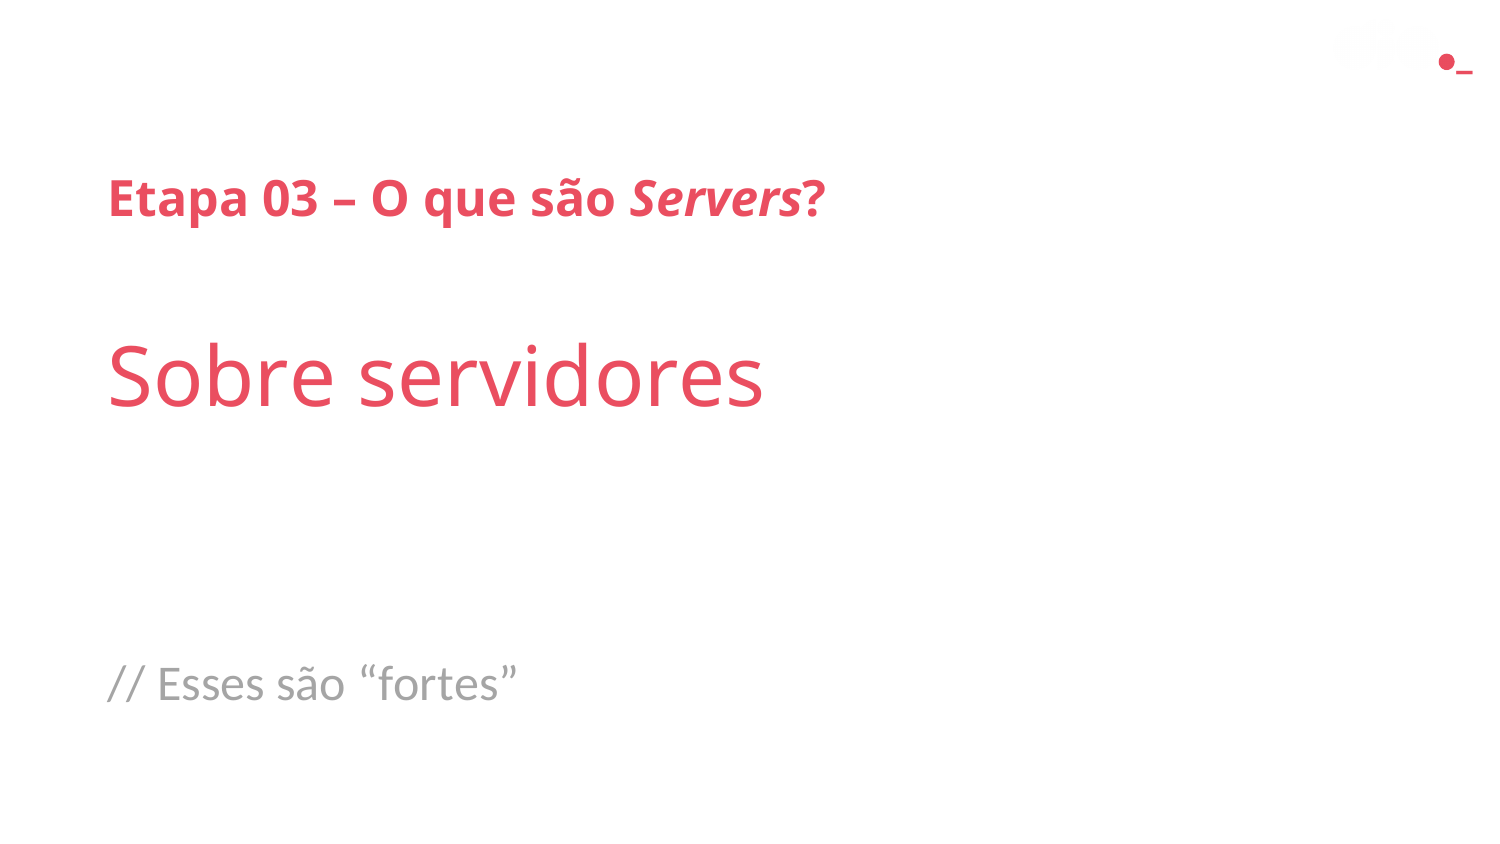

Etapa 03 – O que são Servers?
Sobre servidores
// Esses são “fortes”